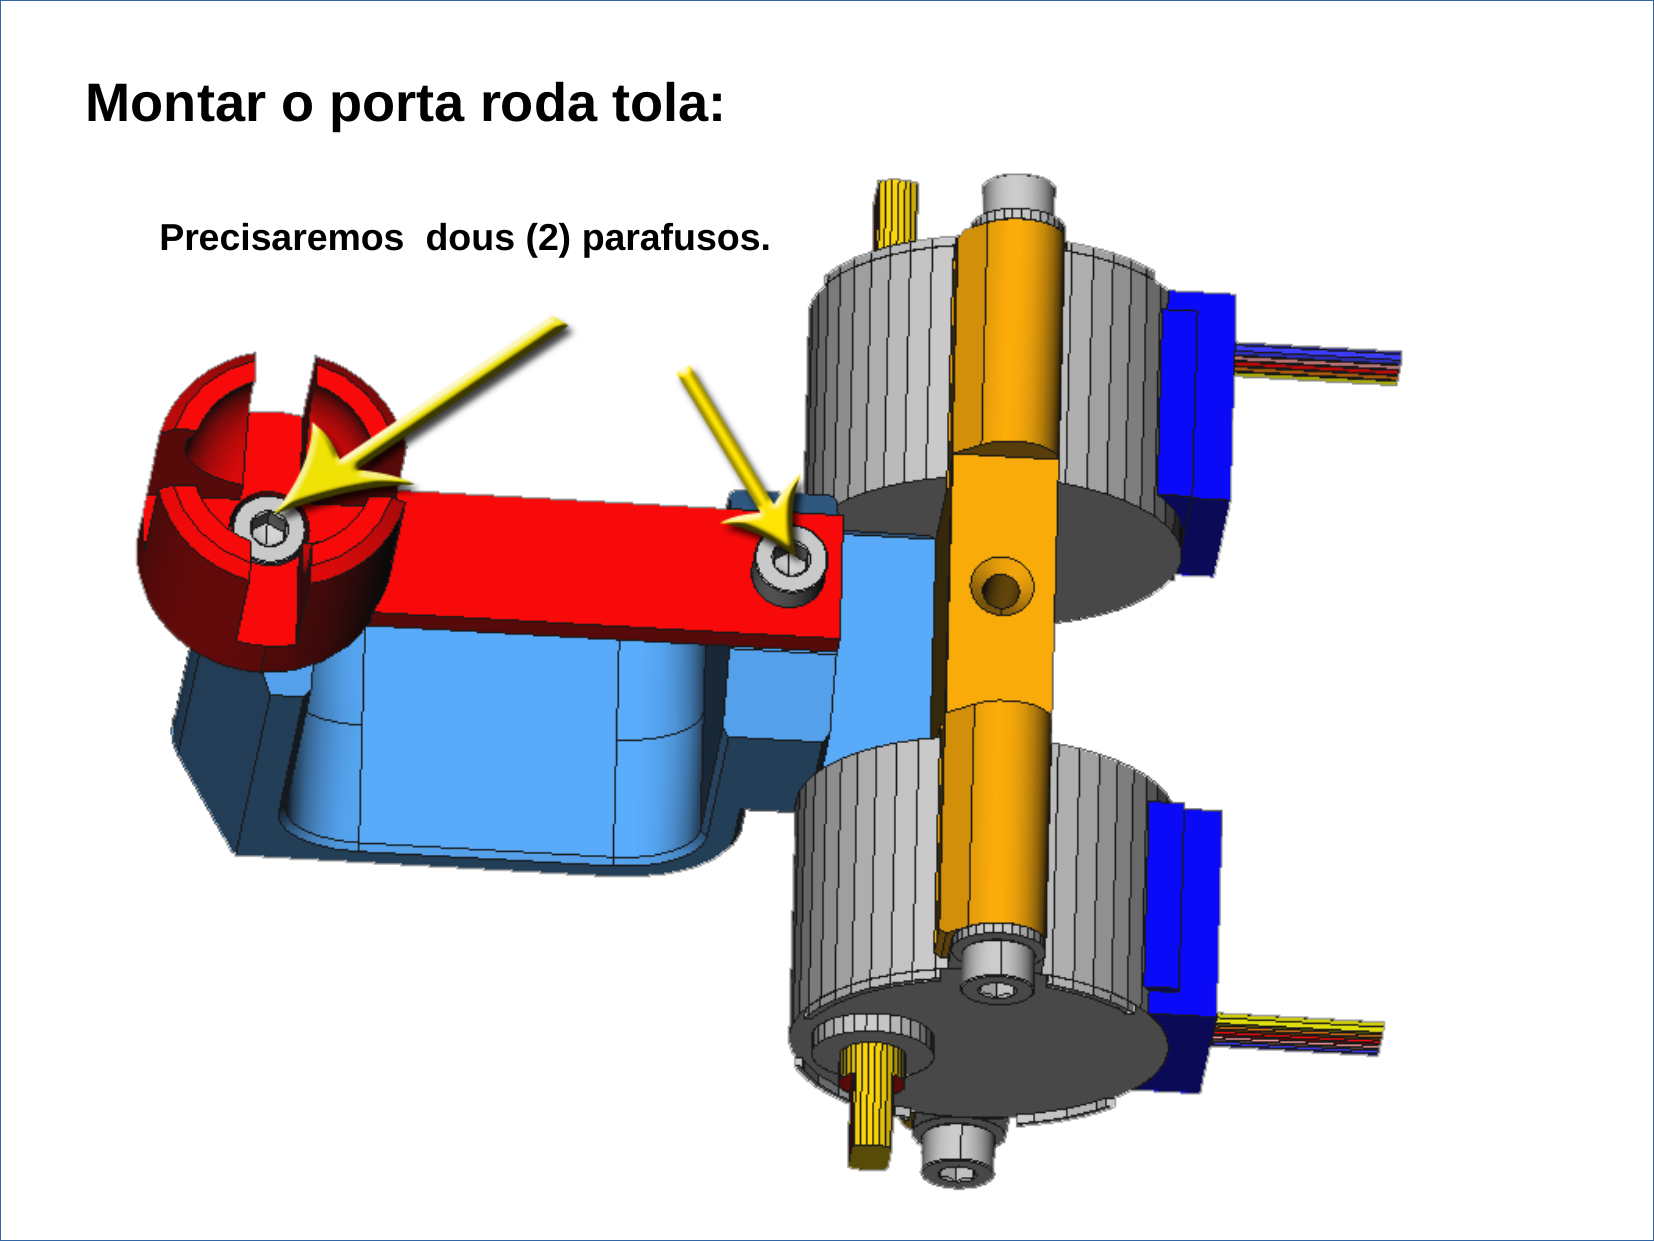

Montar o porta roda tola:
	Precisaremos dous (2) parafusos.